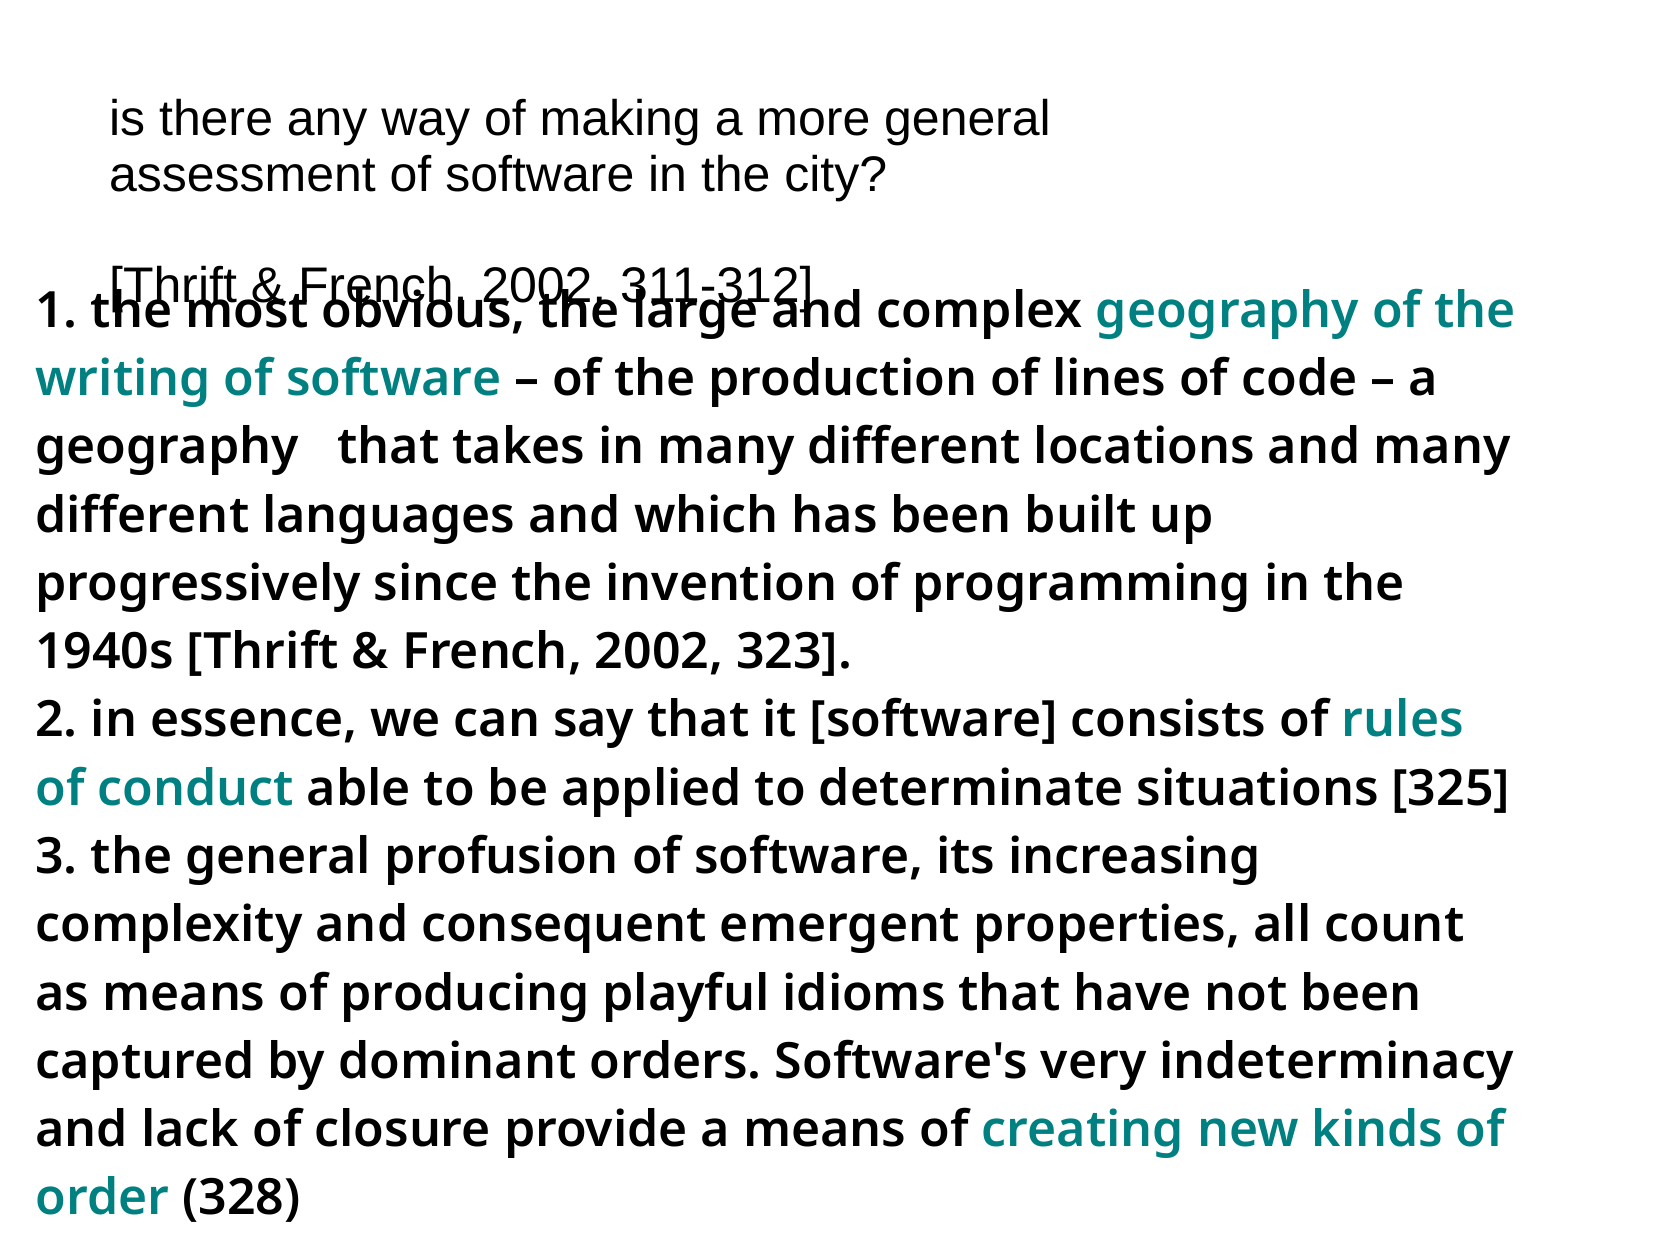

is there any way of making a more general assessment of software in the city?
[Thrift & French, 2002, 311-312]
# 1. the most obvious, the large and complex geography of the writing of software – of the production of lines of code – a geography that takes in many different locations and many different languages and which has been built up progressively since the invention of programming in the 1940s [Thrift & French, 2002, 323].
2. in essence, we can say that it [software] consists of rules of conduct able to be applied to determinate situations [325]
3. the general profusion of software, its increasing complexity and consequent emergent properties, all count as means of producing playful idioms that have not been captured by dominant orders. Software's very indeterminacy and lack of closure provide a means of creating new kinds of order (328)